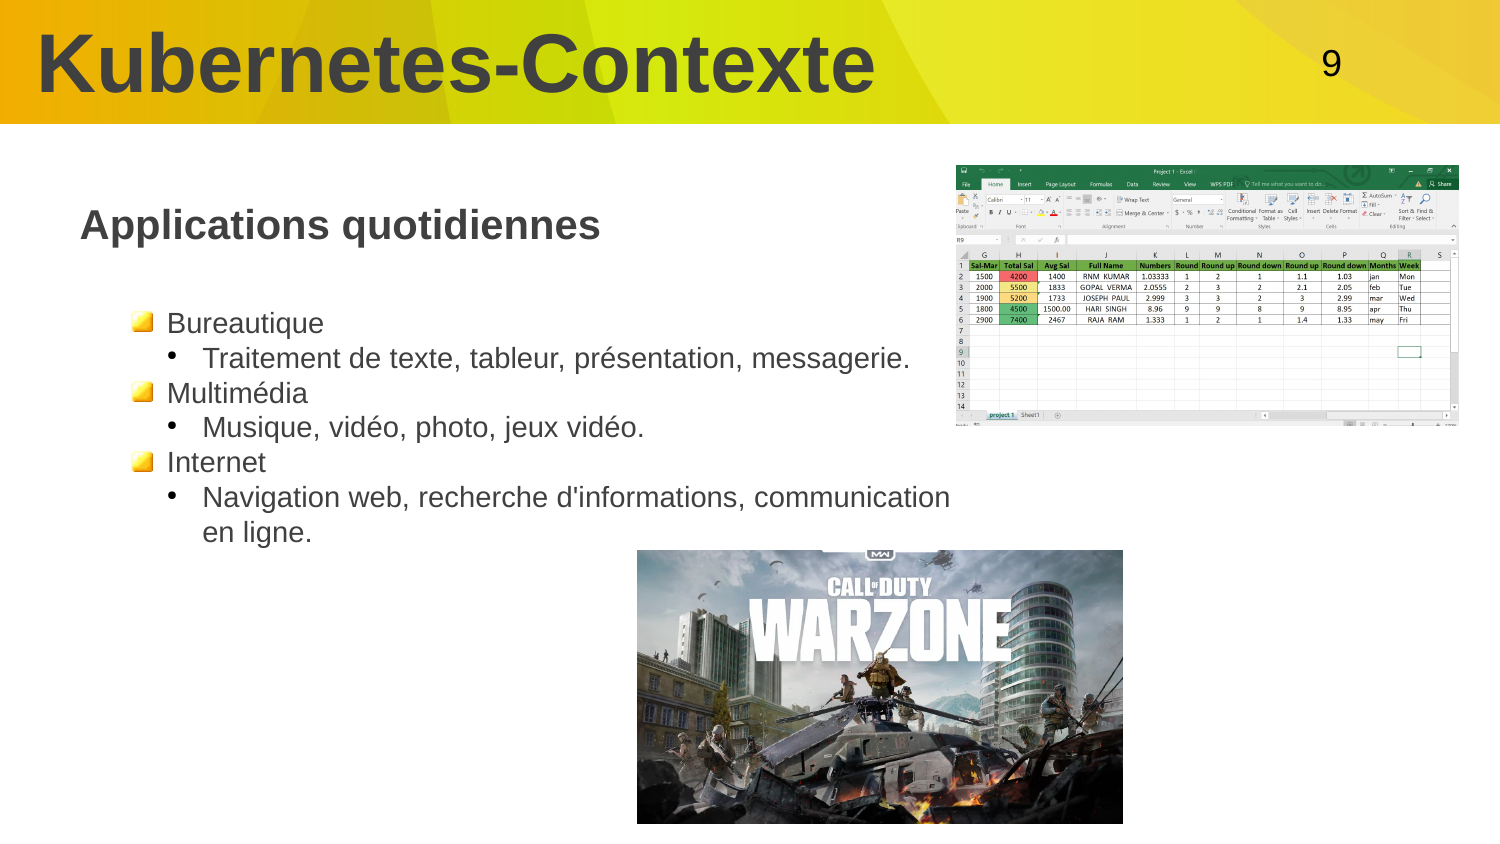

Kubernetes-Contexte
Applications quotidiennes
Bureautique
Traitement de texte, tableur, présentation, messagerie.
Multimédia
Musique, vidéo, photo, jeux vidéo.
Internet
Navigation web, recherche d'informations, communication en ligne.